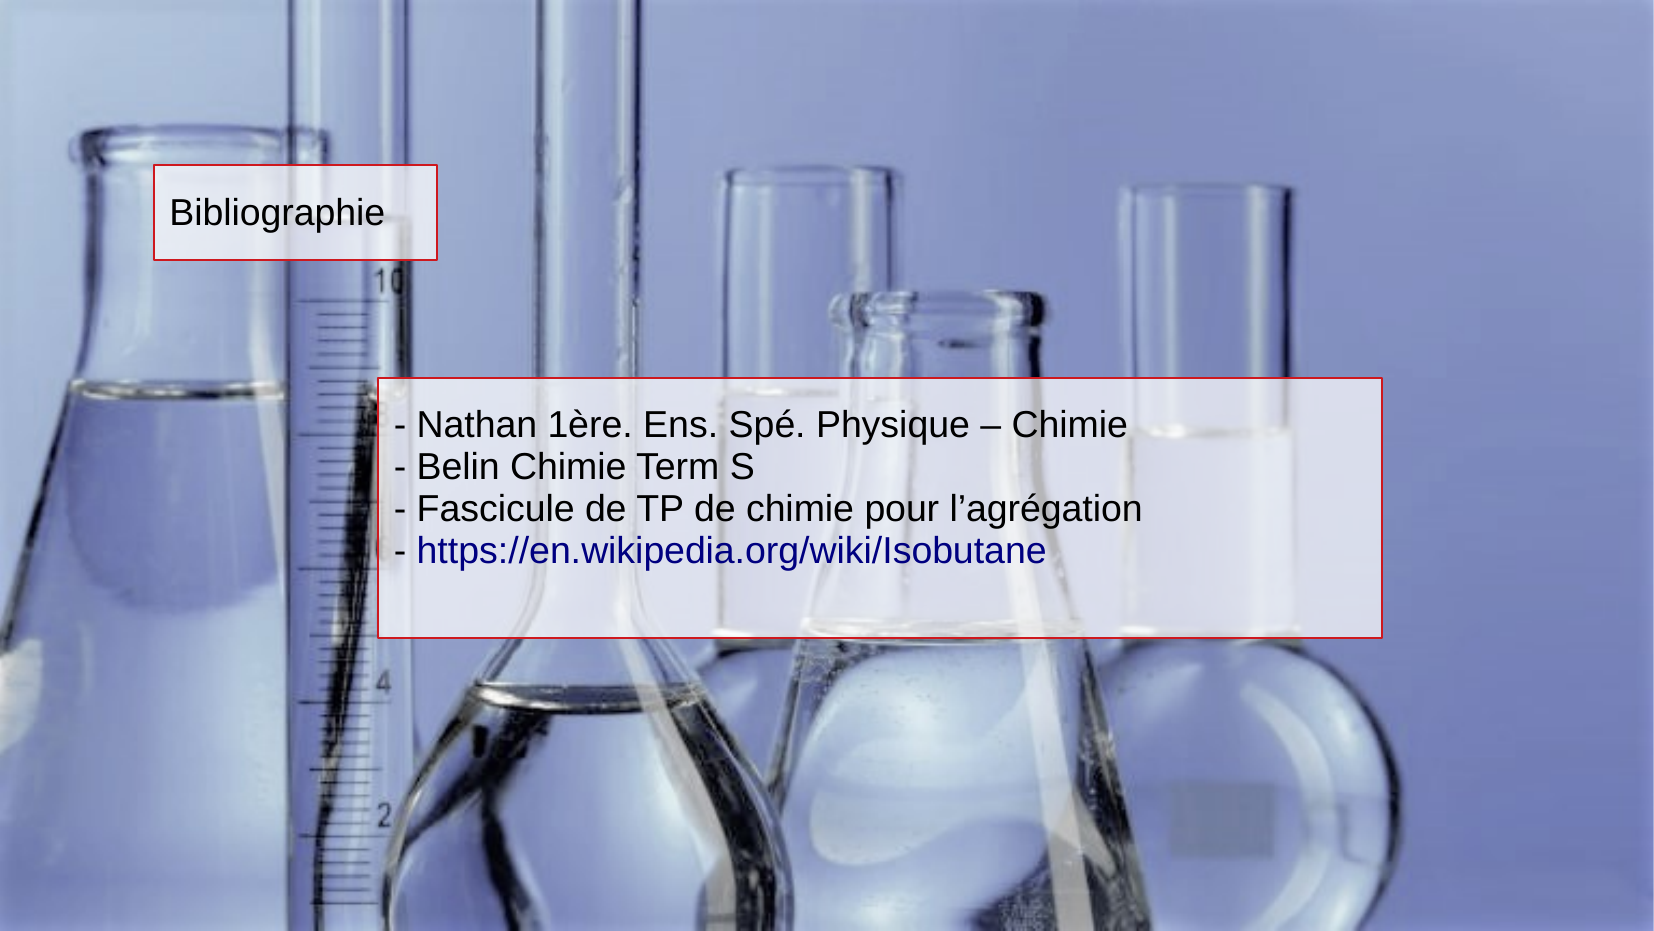

Bibliographie
- Nathan 1ère. Ens. Spé. Physique – Chimie
- Belin Chimie Term S
- Fascicule de TP de chimie pour l’agrégation
- https://en.wikipedia.org/wiki/Isobutane